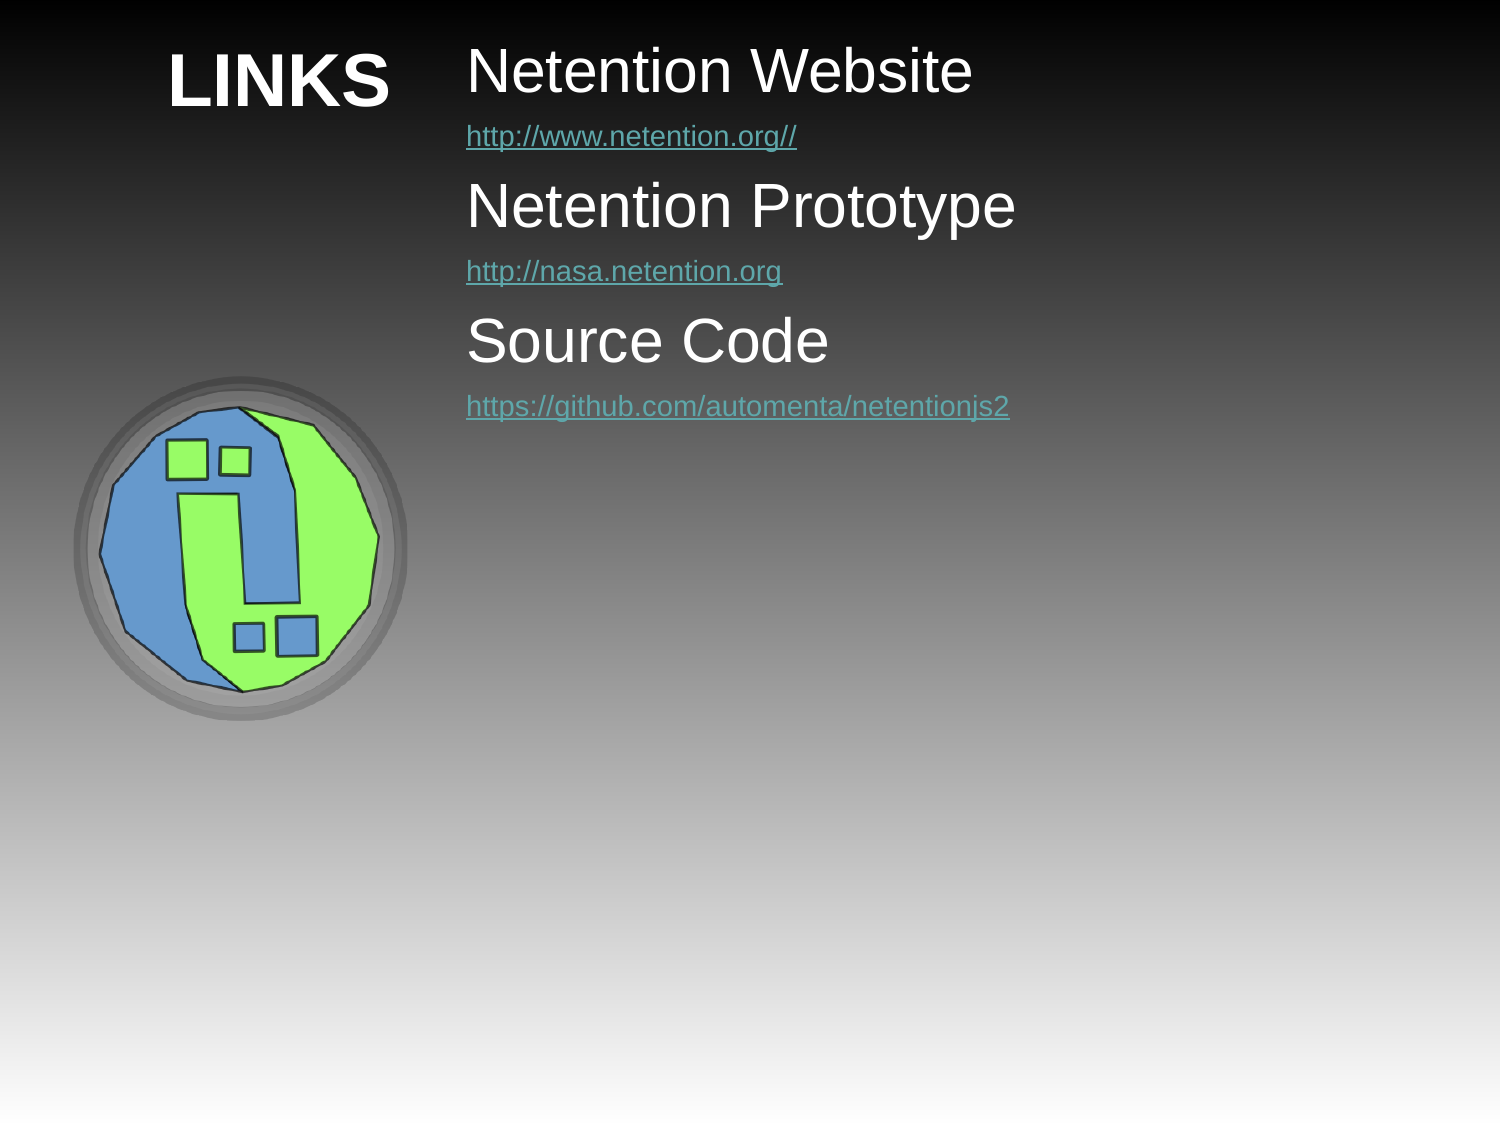

# LINKS
Netention Website
http://www.netention.org//
Netention Prototype
http://nasa.netention.org
Source Code
https://github.com/automenta/netentionjs2